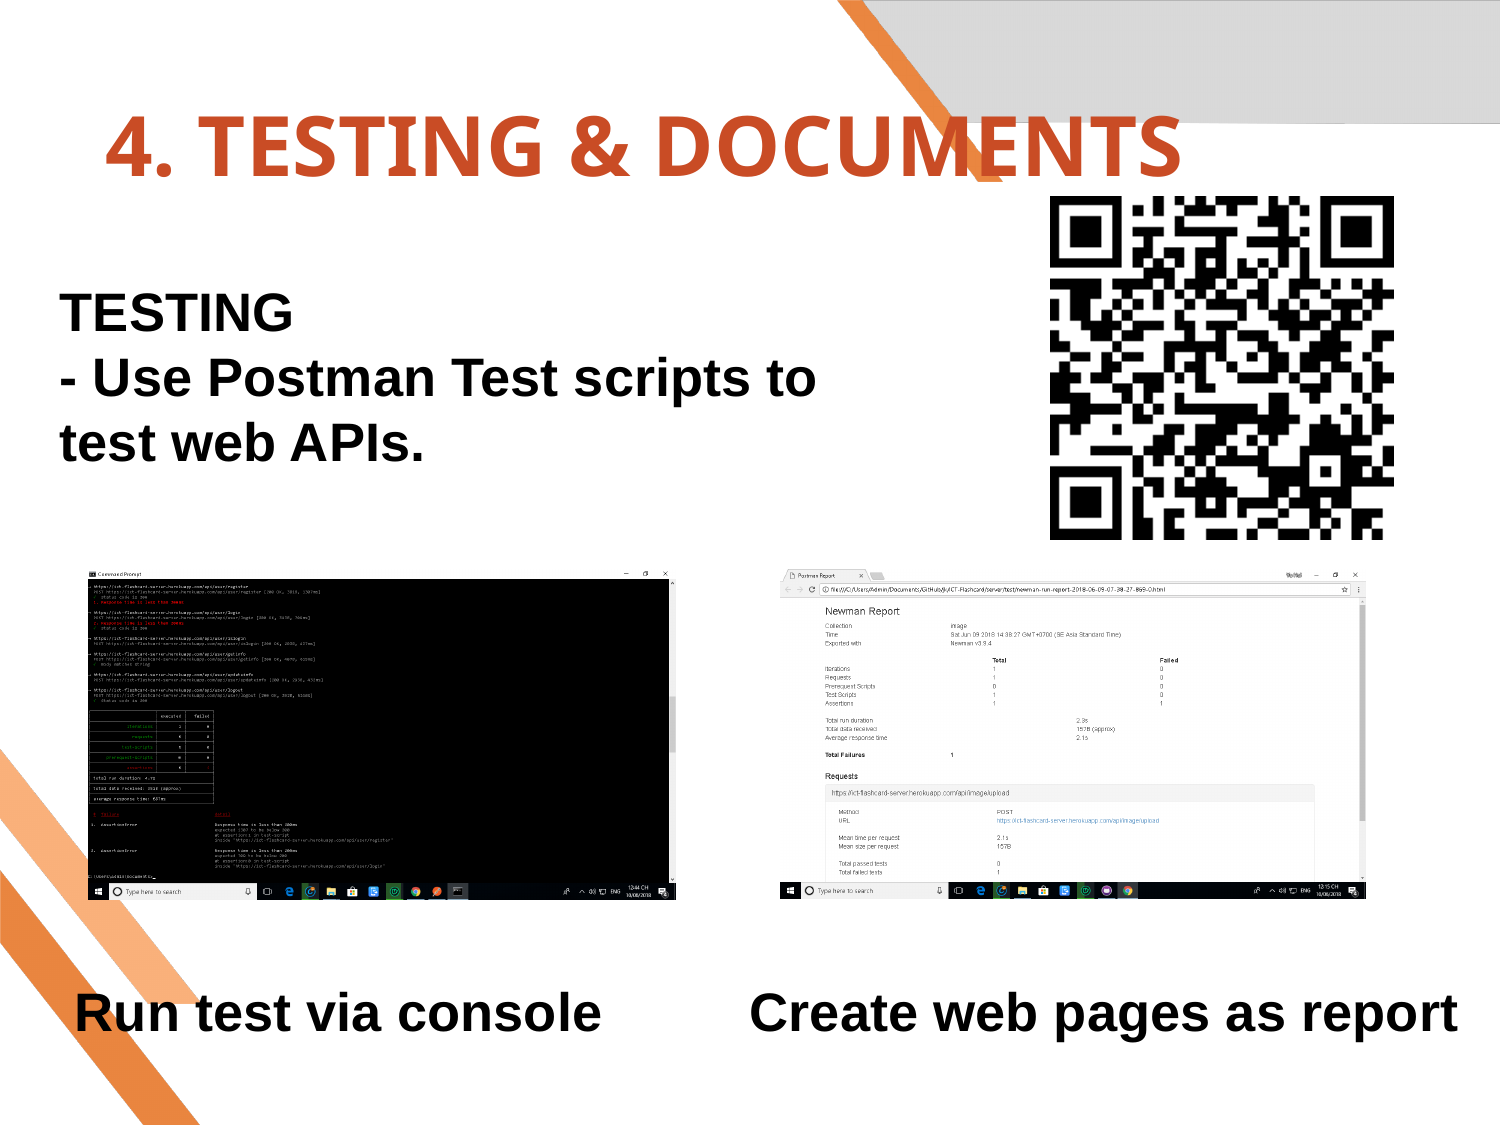

4. TESTING & DOCUMENTS
TESTING
- Use Postman Test scripts to test web APIs.
Run test via console
Create web pages as report